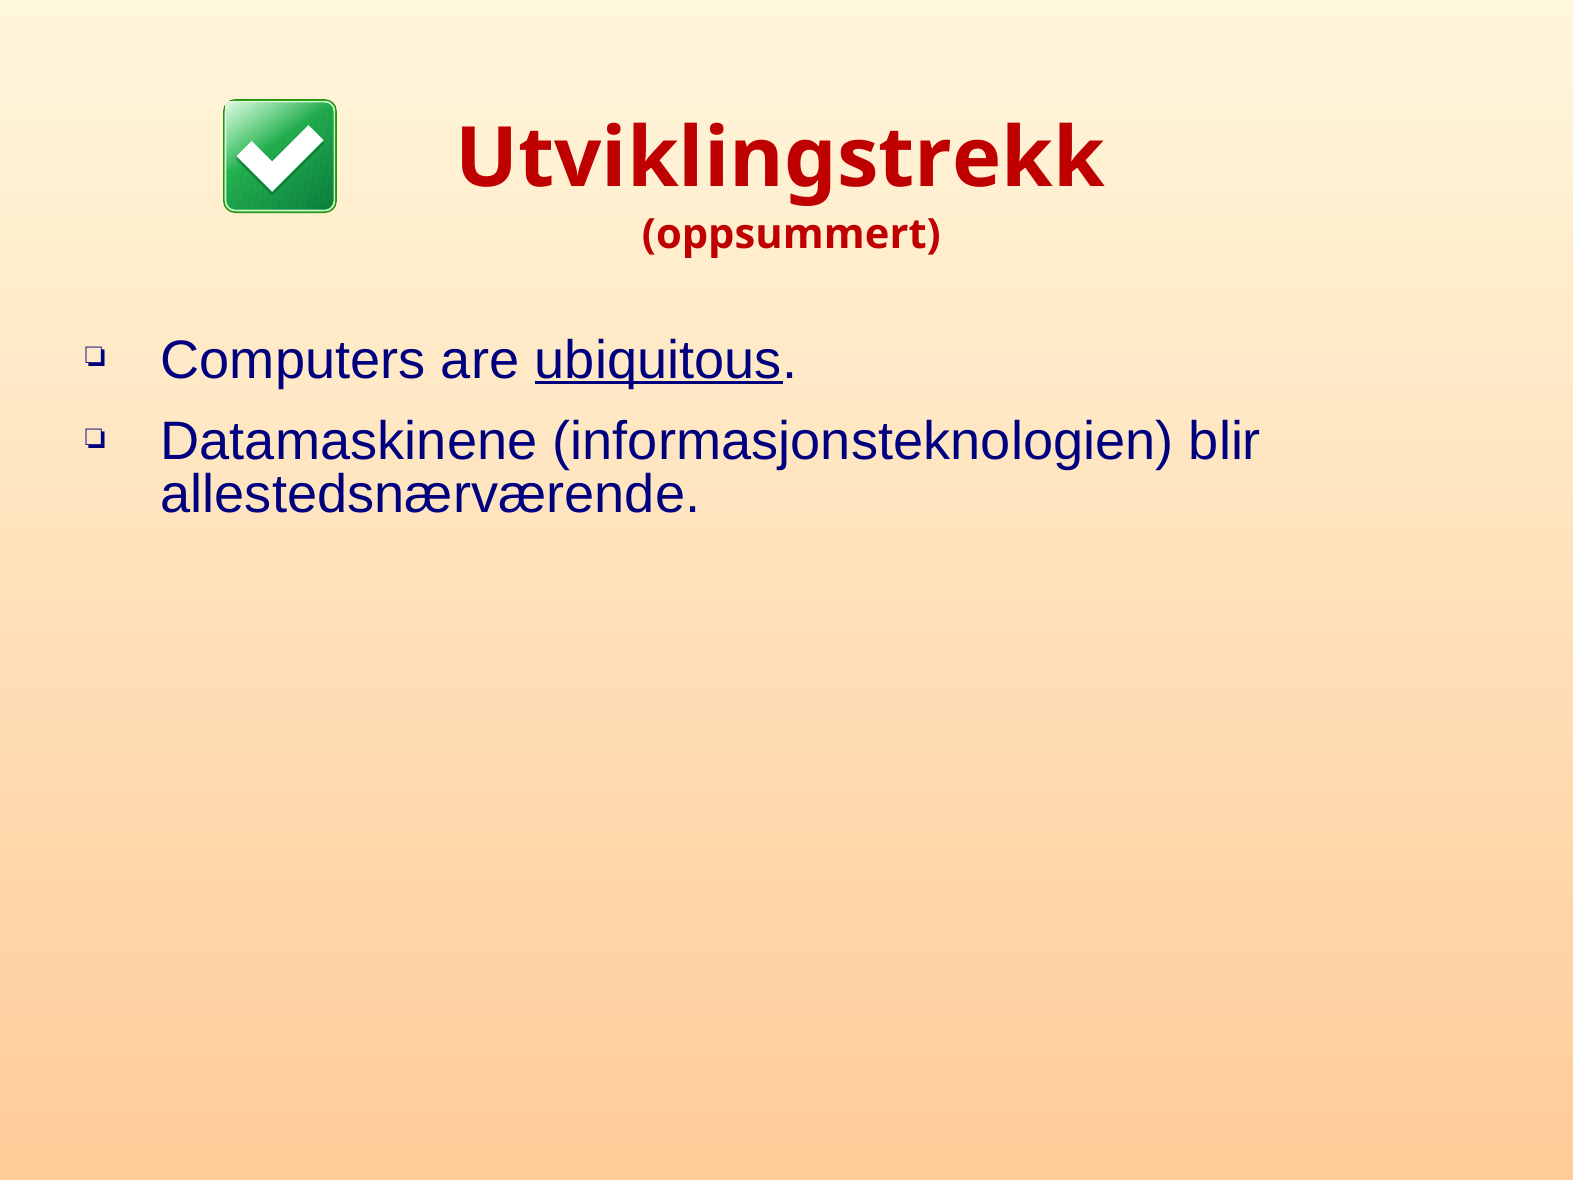

# Utviklingstrekk (oppsummert)
Computers are ubiquitous.
Datamaskinene (informasjonsteknologien) blir allestedsnærværende.